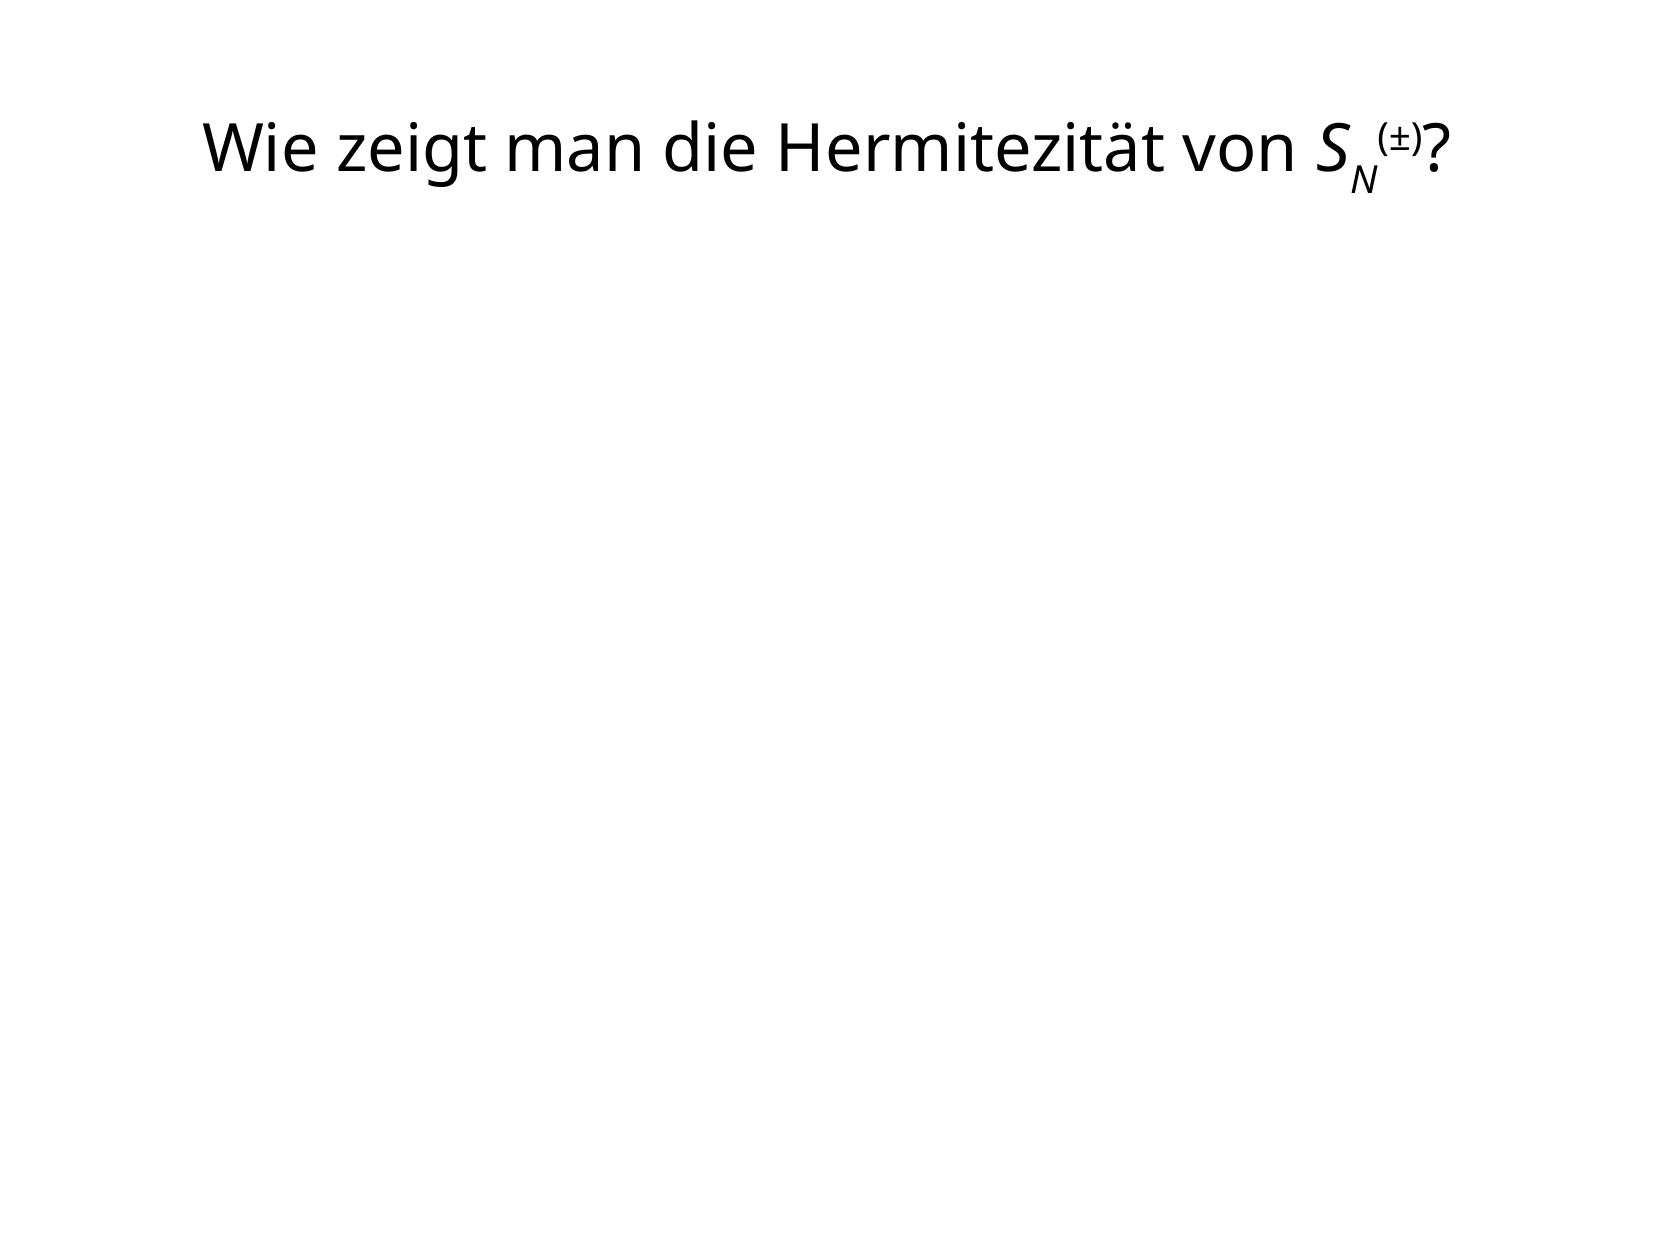

# Wie zeigt man die Hermitezität von SN(±)?